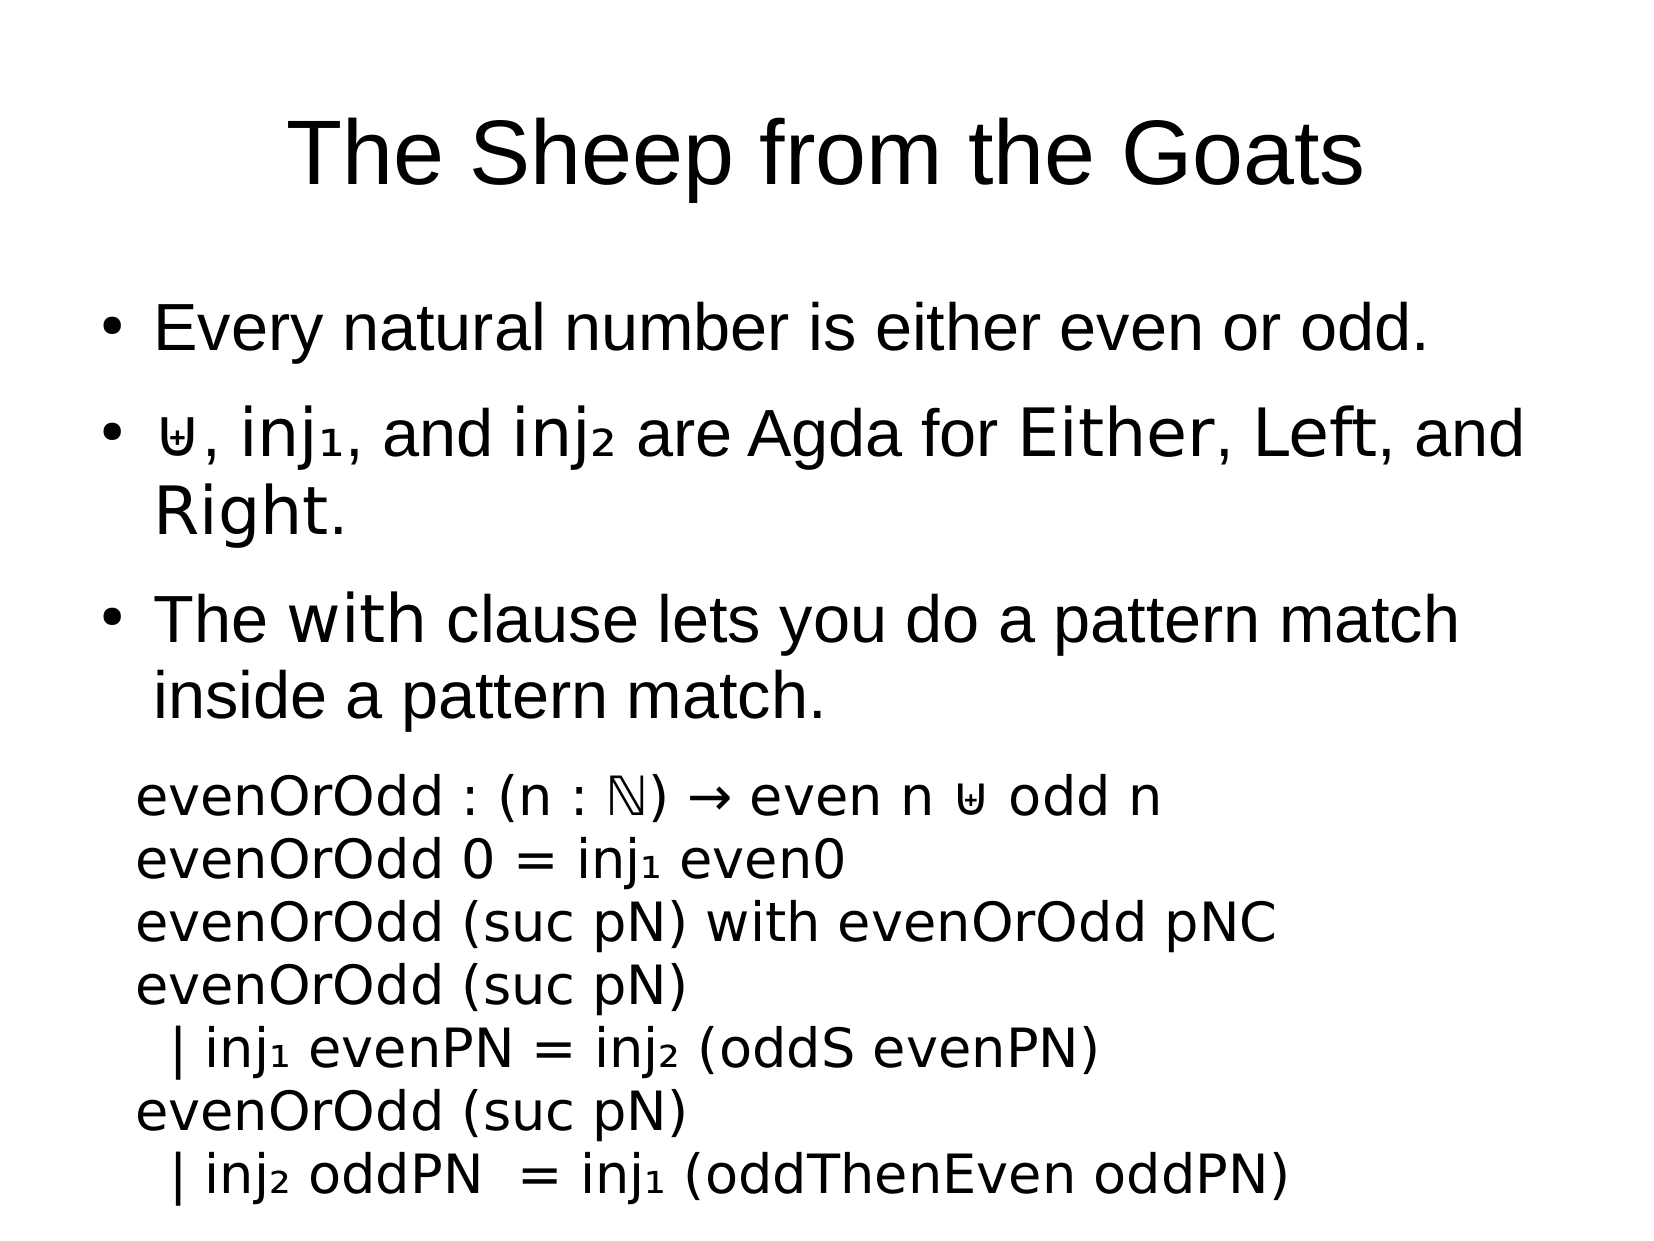

# The Sheep from the Goats
Every natural number is either even or odd.
⊎, inj₁, and inj₂ are Agda for Either, Left, and Right.
The with clause lets you do a pattern match inside a pattern match.
evenOrOdd : (n : ℕ) → even n ⊎ odd n
evenOrOdd 0 = inj₁ even0
evenOrOdd (suc pN) with evenOrOdd pNC
evenOrOdd (suc pN)
 | inj₁ evenPN = inj₂ (oddS evenPN)
evenOrOdd (suc pN)
 | inj₂ oddPN = inj₁ (oddThenEven oddPN)